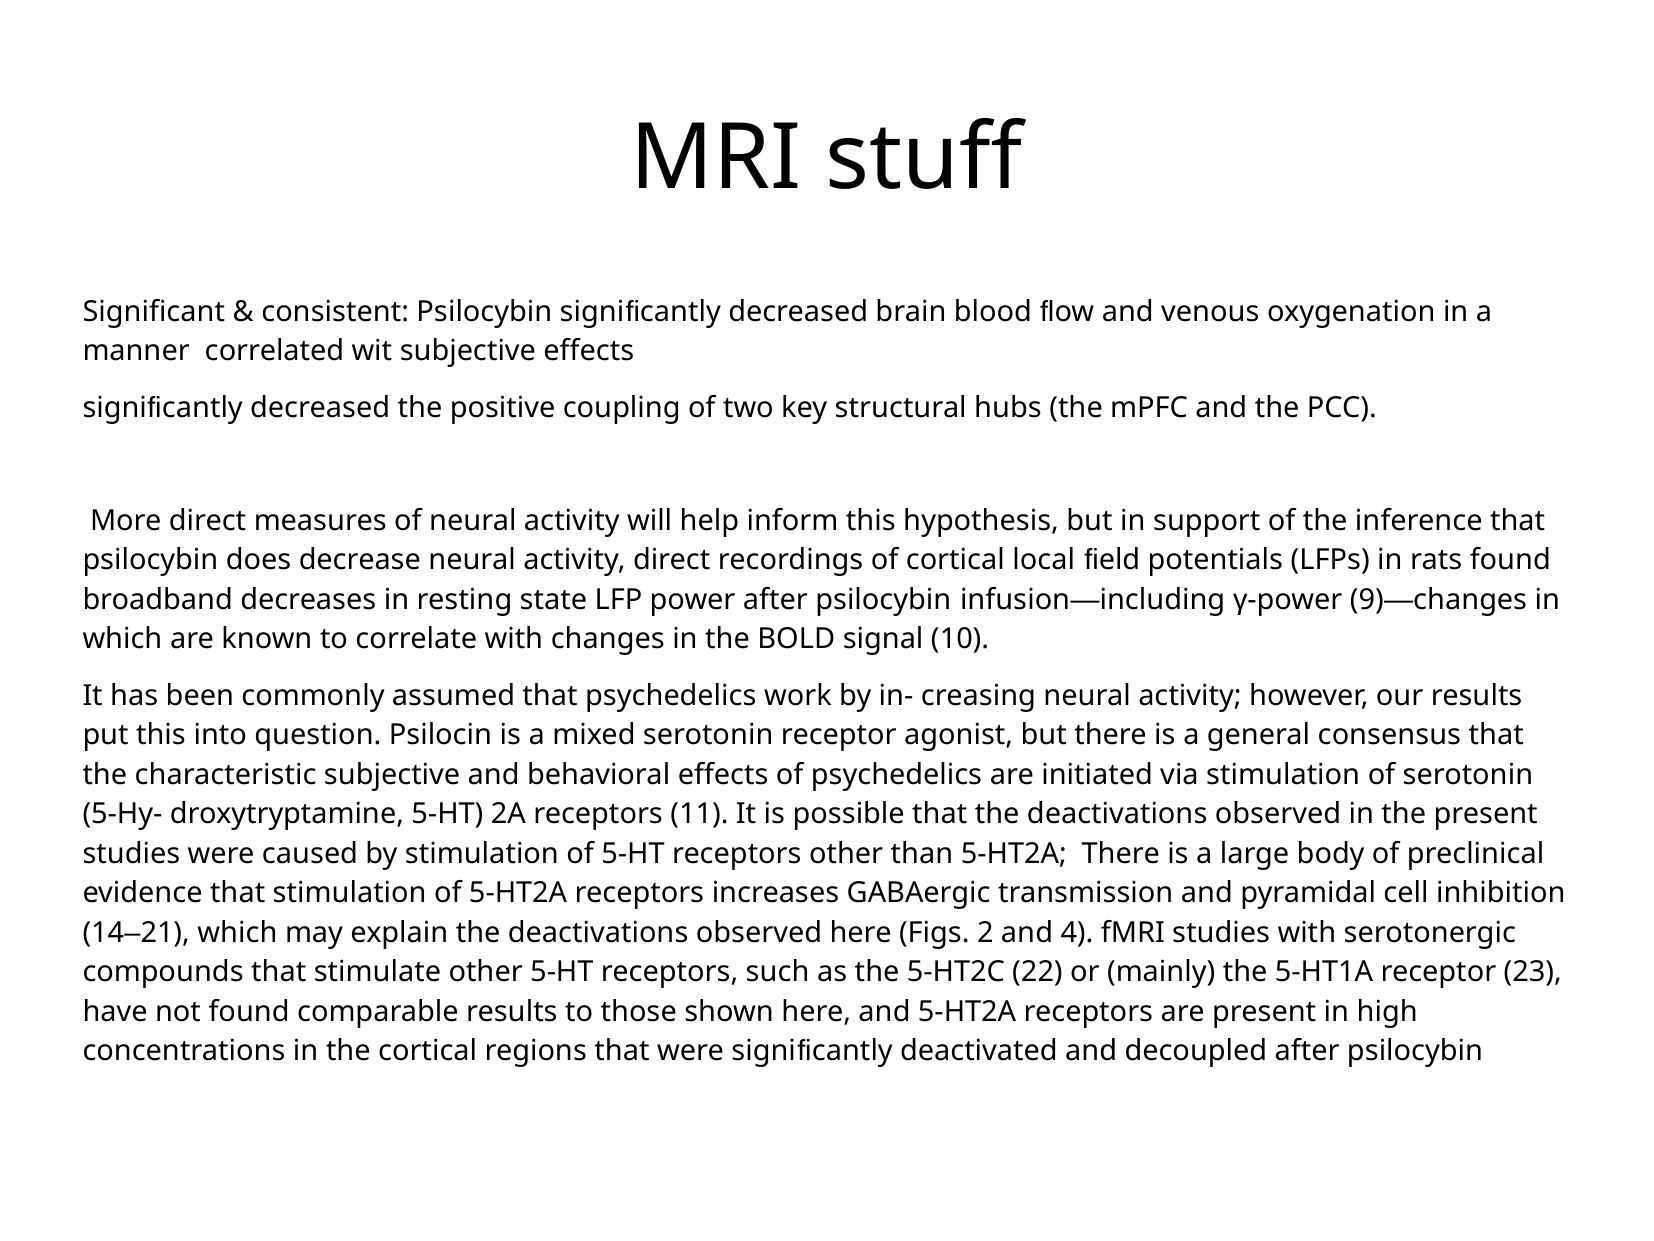

# MRI stuff
Significant & consistent: Psilocybin significantly decreased brain blood flow and venous oxygenation in a manner correlated wit subjective effects
significantly decreased the positive coupling of two key structural hubs (the mPFC and the PCC).
 More direct measures of neural activity will help inform this hypothesis, but in support of the inference that psilocybin does decrease neural activity, direct recordings of cortical local field potentials (LFPs) in rats found broadband decreases in resting state LFP power after psilocybin infusion—including γ-power (9)—changes in which are known to correlate with changes in the BOLD signal (10).
It has been commonly assumed that psychedelics work by in- creasing neural activity; however, our results put this into question. Psilocin is a mixed serotonin receptor agonist, but there is a general consensus that the characteristic subjective and behavioral effects of psychedelics are initiated via stimulation of serotonin (5-Hy- droxytryptamine, 5-HT) 2A receptors (11). It is possible that the deactivations observed in the present studies were caused by stimulation of 5-HT receptors other than 5-HT2A; There is a large body of preclinical evidence that stimulation of 5-HT2A receptors increases GABAergic transmission and pyramidal cell inhibition (14–21), which may explain the deactivations observed here (Figs. 2 and 4). fMRI studies with serotonergic compounds that stimulate other 5-HT receptors, such as the 5-HT2C (22) or (mainly) the 5-HT1A receptor (23), have not found comparable results to those shown here, and 5-HT2A receptors are present in high concentrations in the cortical regions that were significantly deactivated and decoupled after psilocybin